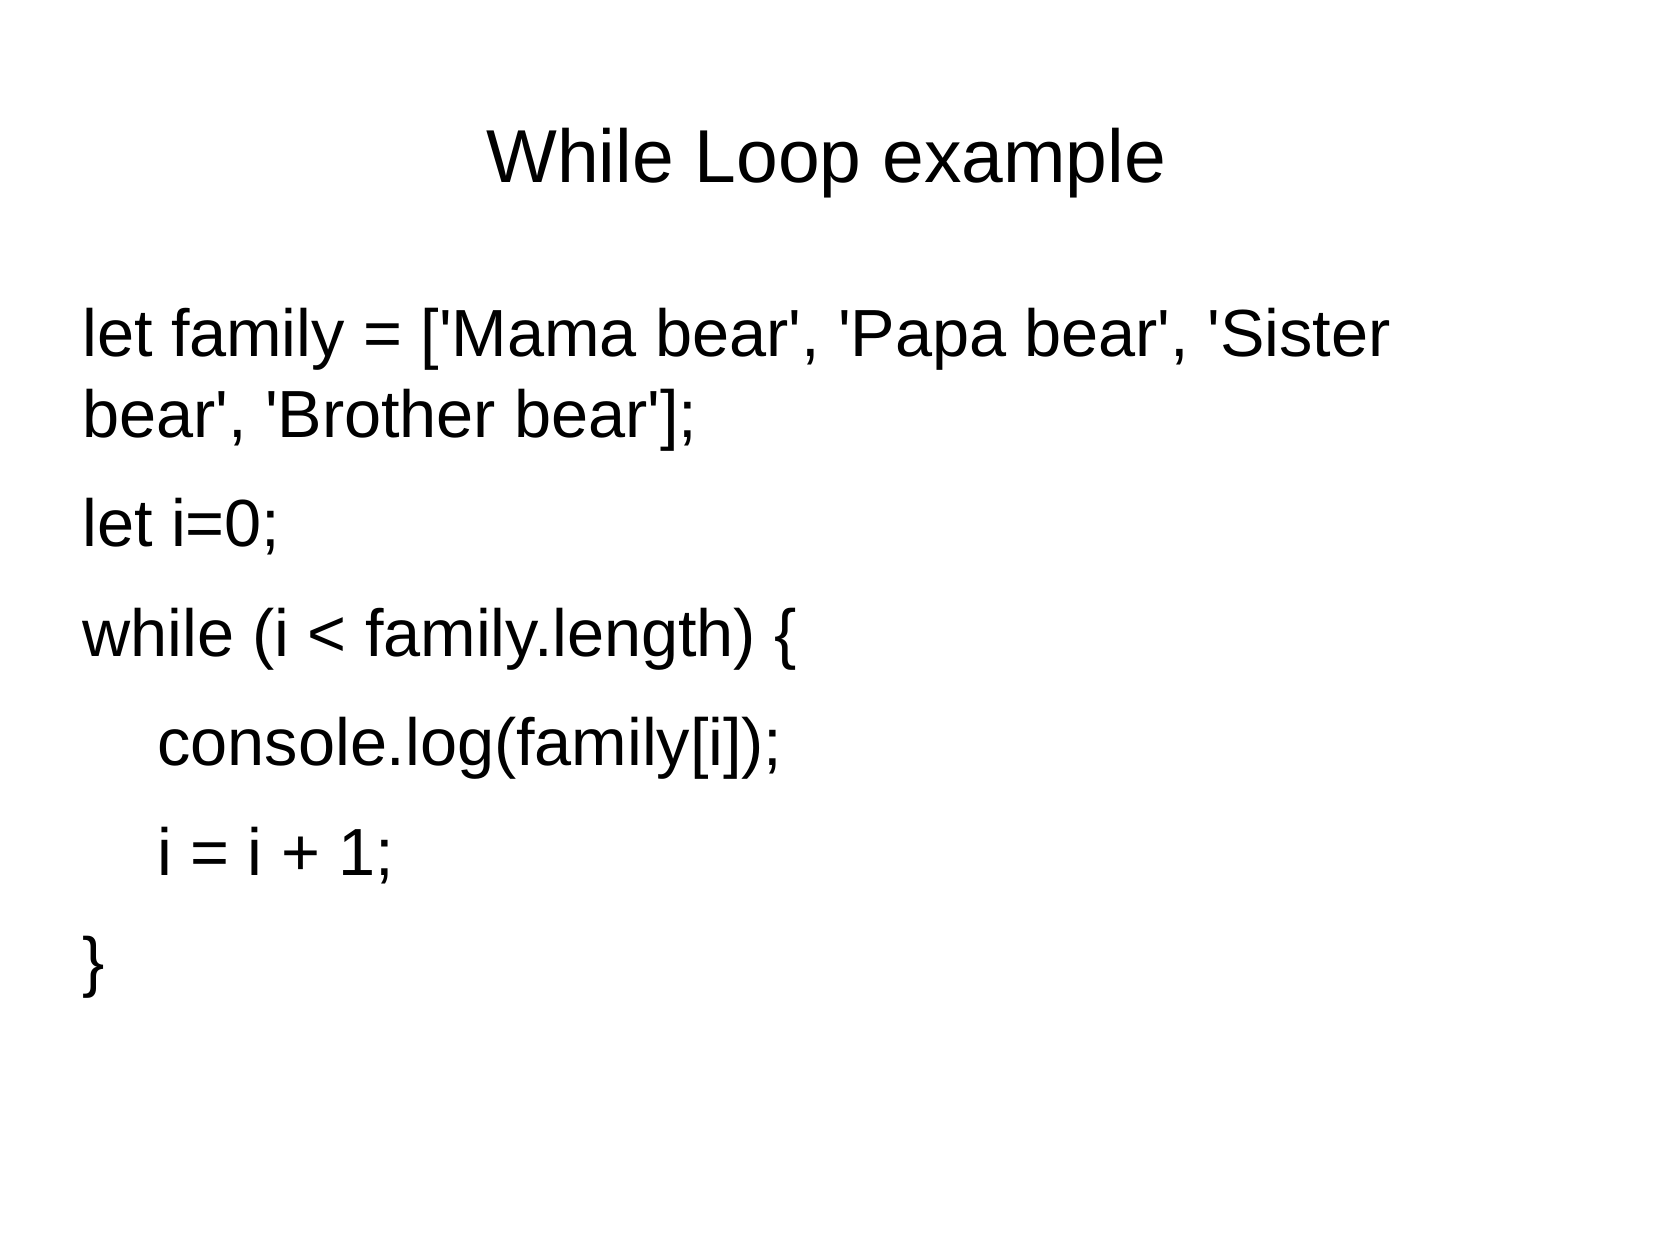

# While Loop example
let family = ['Mama bear', 'Papa bear', 'Sister bear', 'Brother bear'];
let i=0;
while (i < family.length) {
	console.log(family[i]);
	i = i + 1;
}